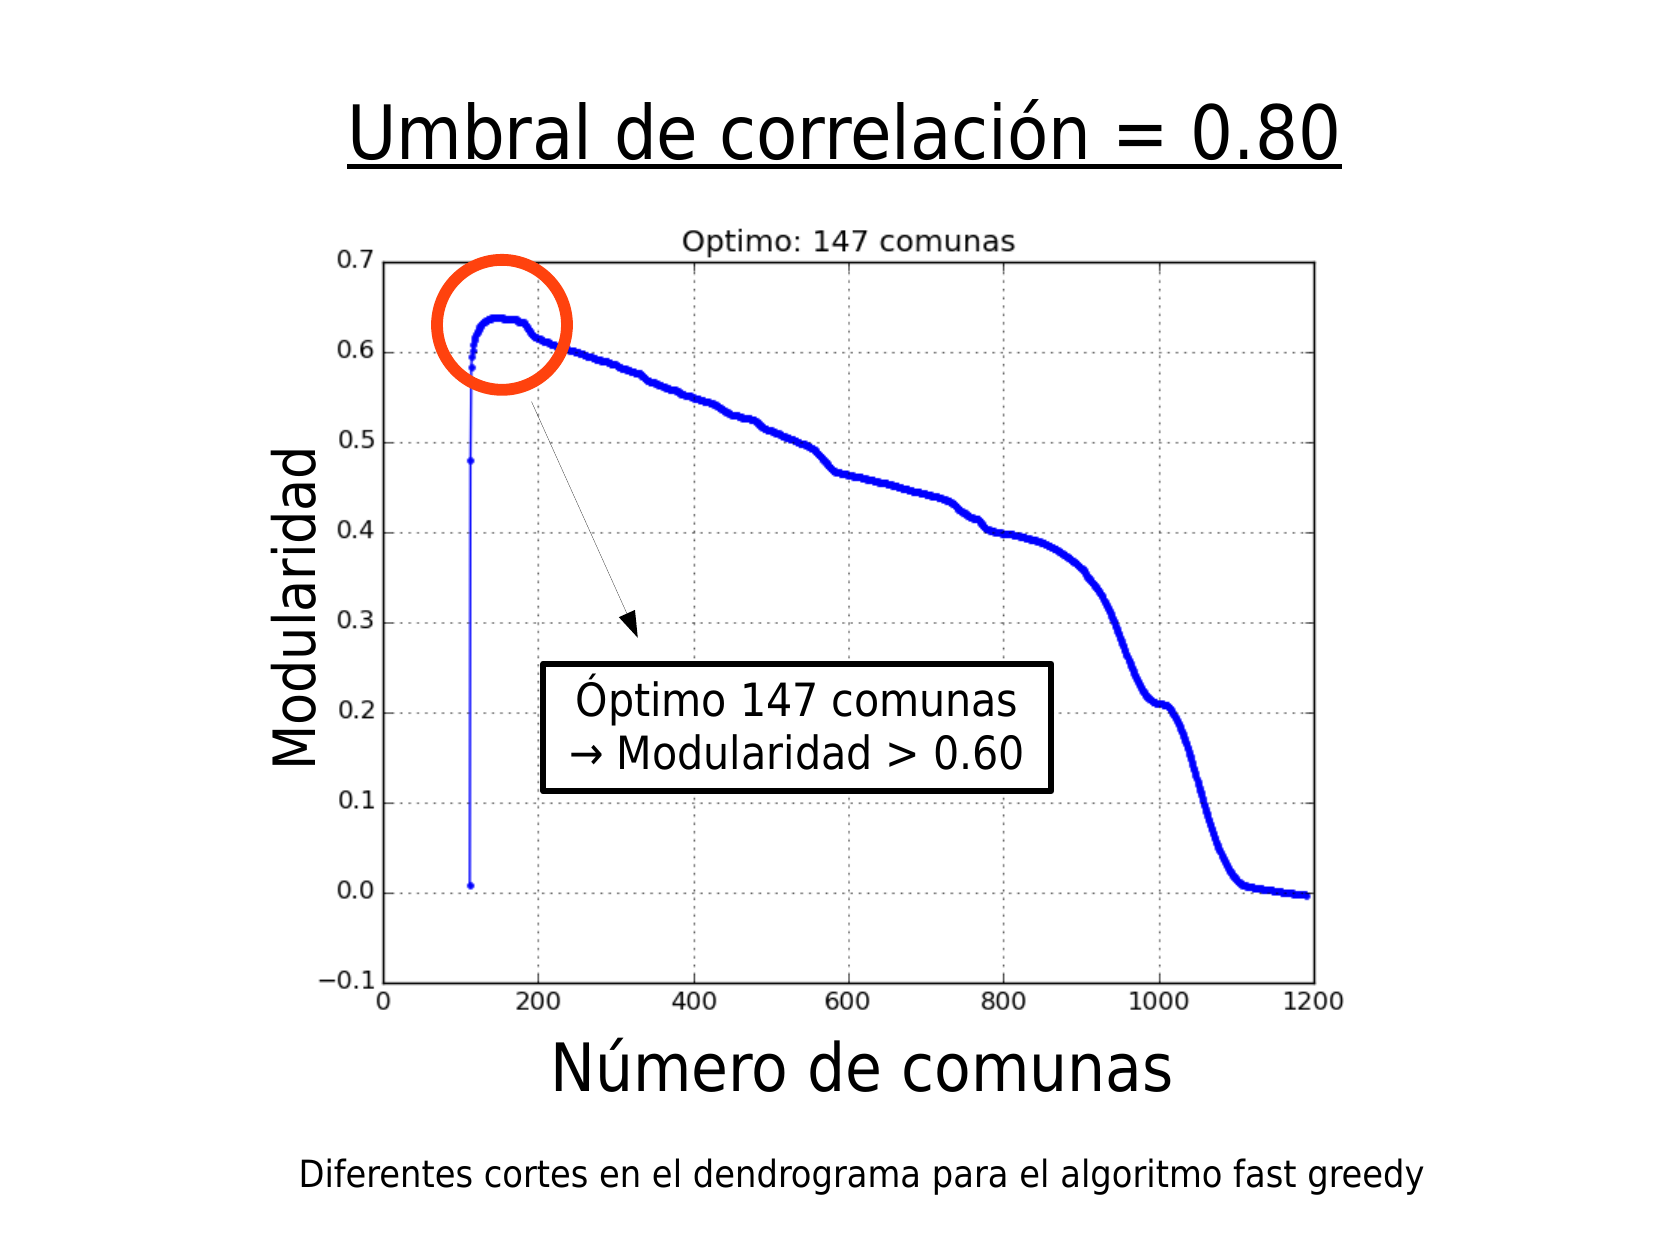

Umbral de correlación = 0.80
Modularidad
Óptimo 147 comunas → Modularidad > 0.60
Número de comunas
Diferentes cortes en el dendrograma para el algoritmo fast greedy